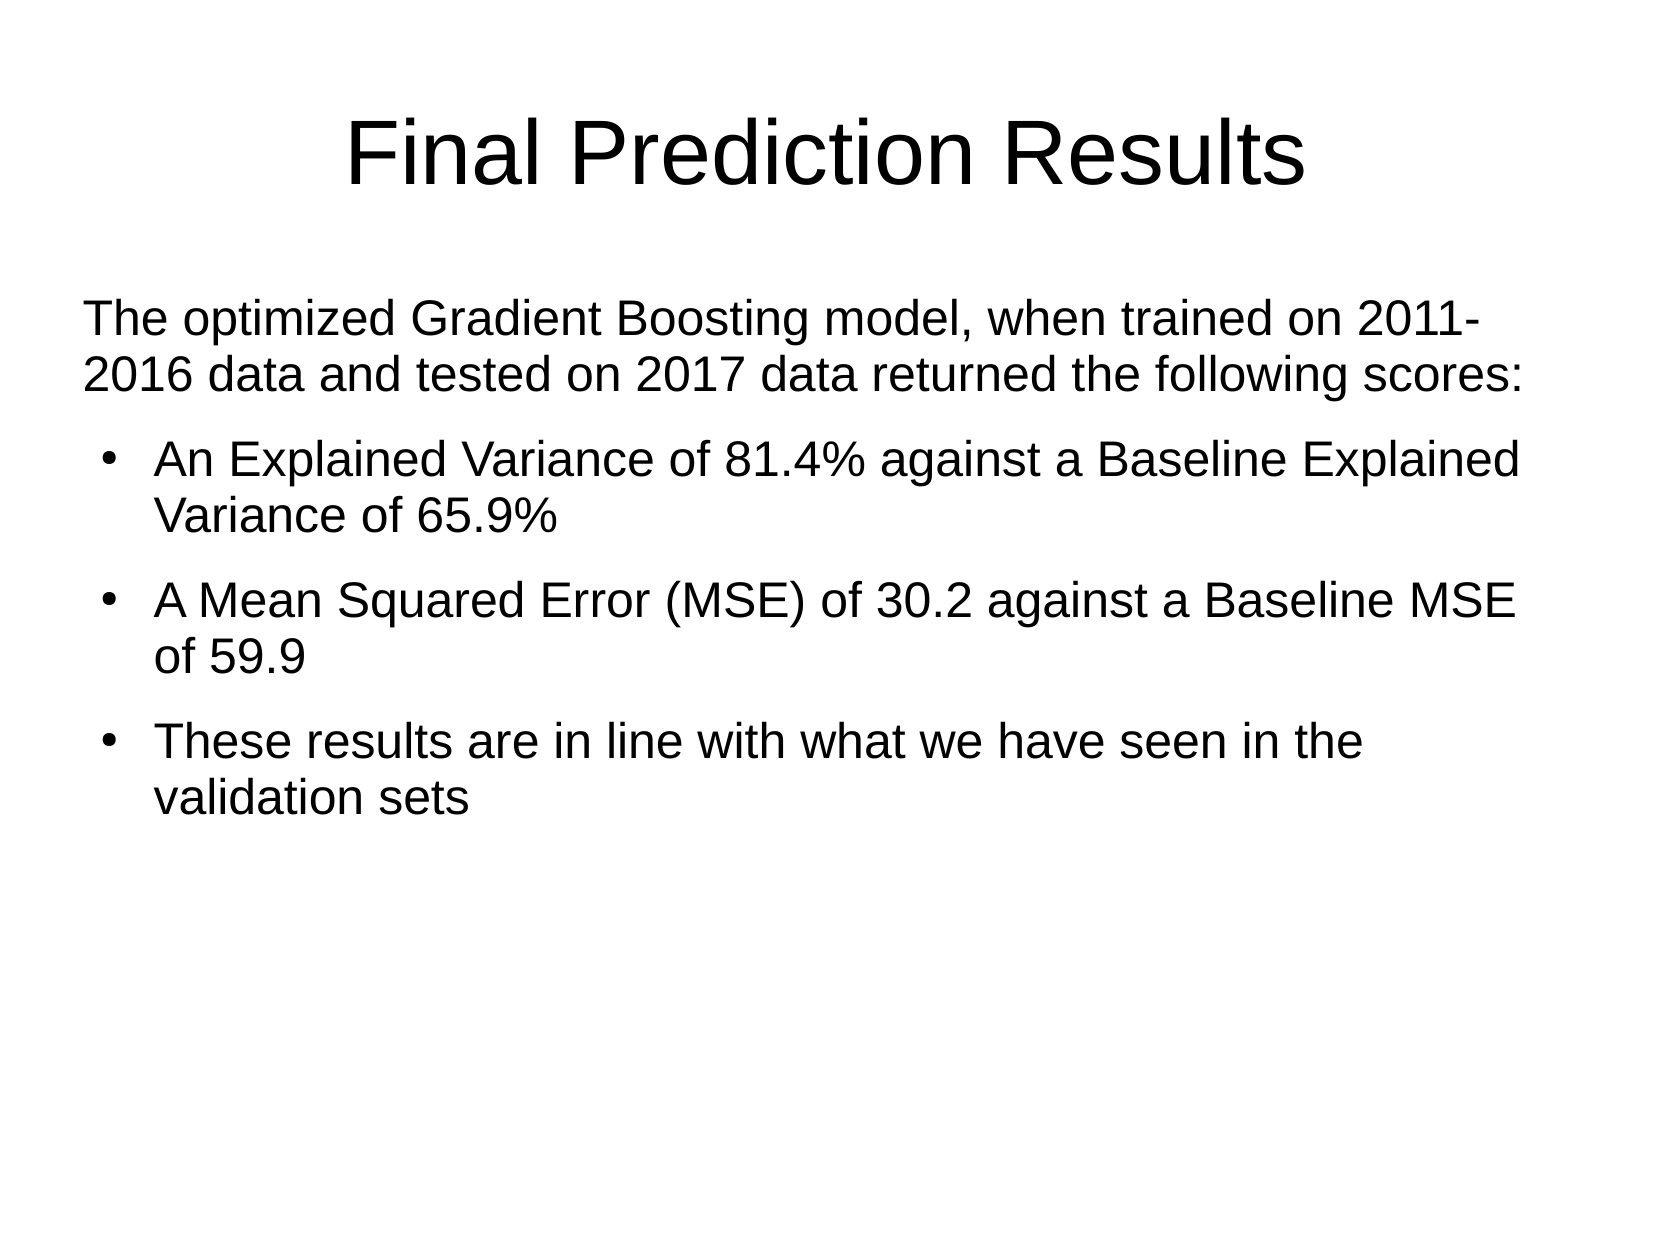

# Final Prediction Results
The optimized Gradient Boosting model, when trained on 2011-2016 data and tested on 2017 data returned the following scores:
An Explained Variance of 81.4% against a Baseline Explained Variance of 65.9%
A Mean Squared Error (MSE) of 30.2 against a Baseline MSE of 59.9
These results are in line with what we have seen in the validation sets